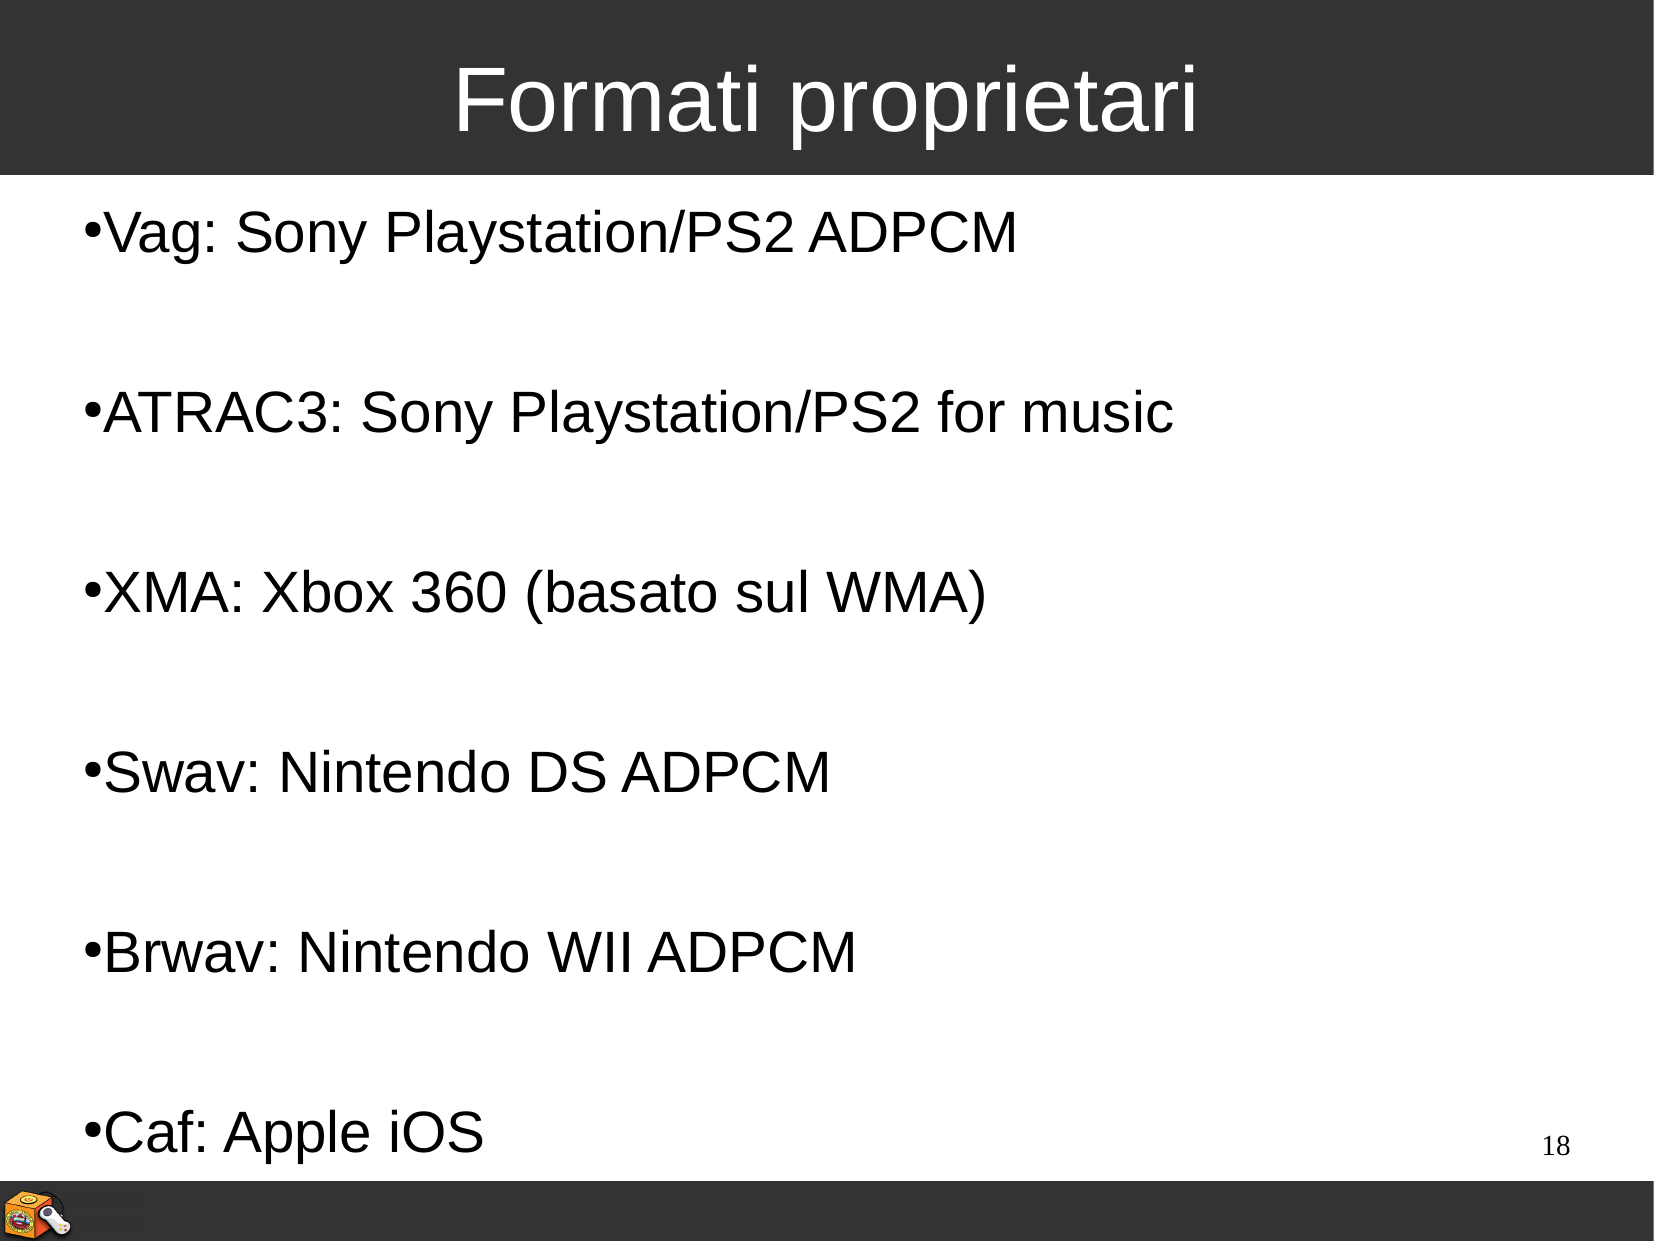

# Formati proprietari
Vag: Sony Playstation/PS2 ADPCM
ATRAC3: Sony Playstation/PS2 for music
XMA: Xbox 360 (basato sul WMA)
Swav: Nintendo DS ADPCM
Brwav: Nintendo WII ADPCM
Caf: Apple iOS
18